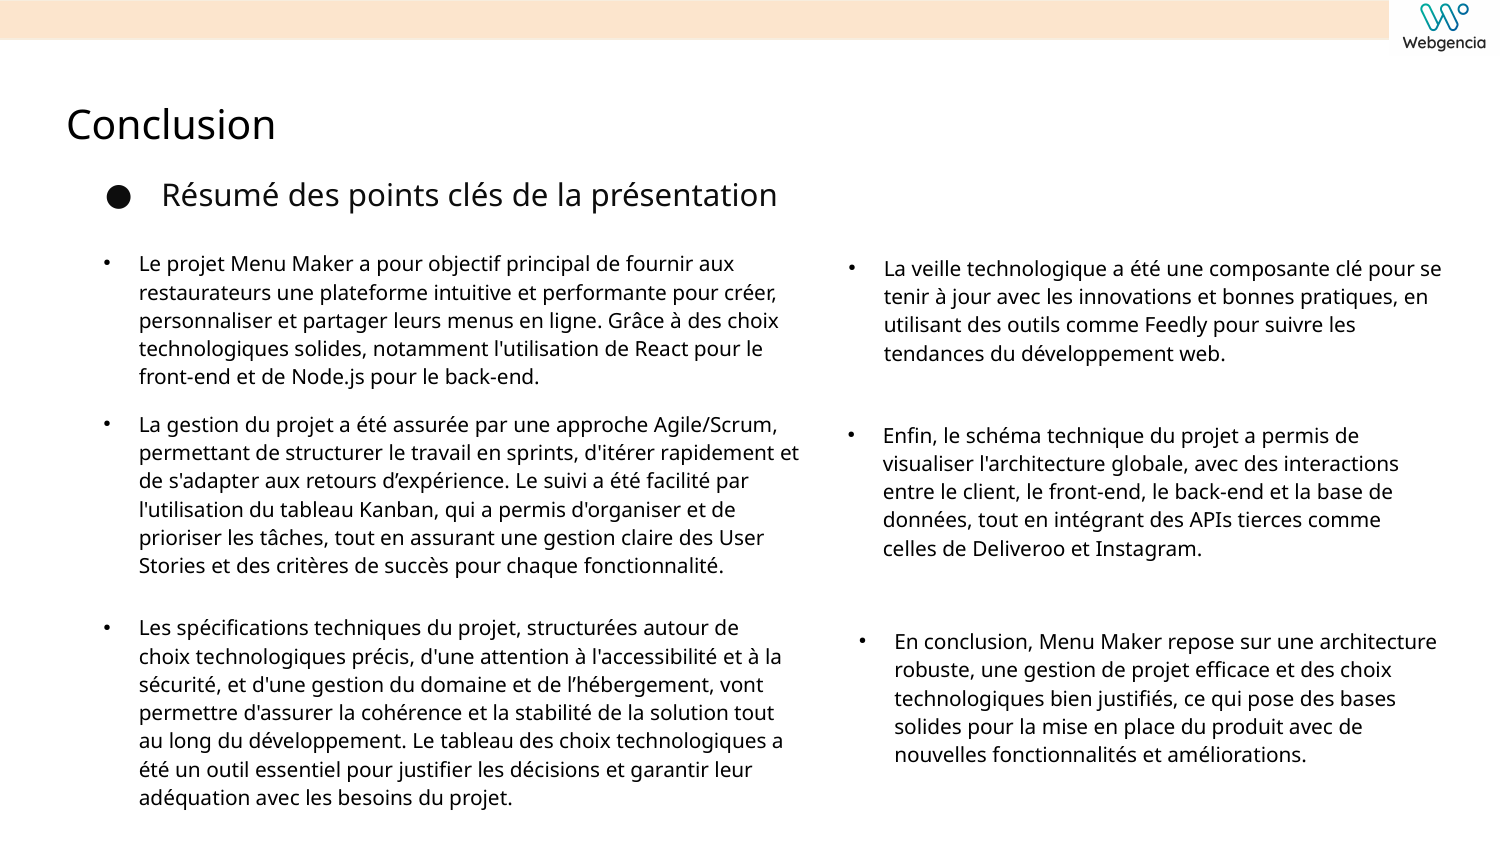

# Conclusion
Résumé des points clés de la présentation
Le projet Menu Maker a pour objectif principal de fournir aux restaurateurs une plateforme intuitive et performante pour créer, personnaliser et partager leurs menus en ligne. Grâce à des choix technologiques solides, notamment l'utilisation de React pour le front-end et de Node.js pour le back-end.
La veille technologique a été une composante clé pour se tenir à jour avec les innovations et bonnes pratiques, en utilisant des outils comme Feedly pour suivre les tendances du développement web.
La gestion du projet a été assurée par une approche Agile/Scrum, permettant de structurer le travail en sprints, d'itérer rapidement et de s'adapter aux retours d’expérience. Le suivi a été facilité par l'utilisation du tableau Kanban, qui a permis d'organiser et de prioriser les tâches, tout en assurant une gestion claire des User Stories et des critères de succès pour chaque fonctionnalité.
Enfin, le schéma technique du projet a permis de visualiser l'architecture globale, avec des interactions entre le client, le front-end, le back-end et la base de données, tout en intégrant des APIs tierces comme celles de Deliveroo et Instagram.
Les spécifications techniques du projet, structurées autour de choix technologiques précis, d'une attention à l'accessibilité et à la sécurité, et d'une gestion du domaine et de l’hébergement, vont permettre d'assurer la cohérence et la stabilité de la solution tout au long du développement. Le tableau des choix technologiques a été un outil essentiel pour justifier les décisions et garantir leur adéquation avec les besoins du projet.
En conclusion, Menu Maker repose sur une architecture robuste, une gestion de projet efficace et des choix technologiques bien justifiés, ce qui pose des bases solides pour la mise en place du produit avec de nouvelles fonctionnalités et améliorations.